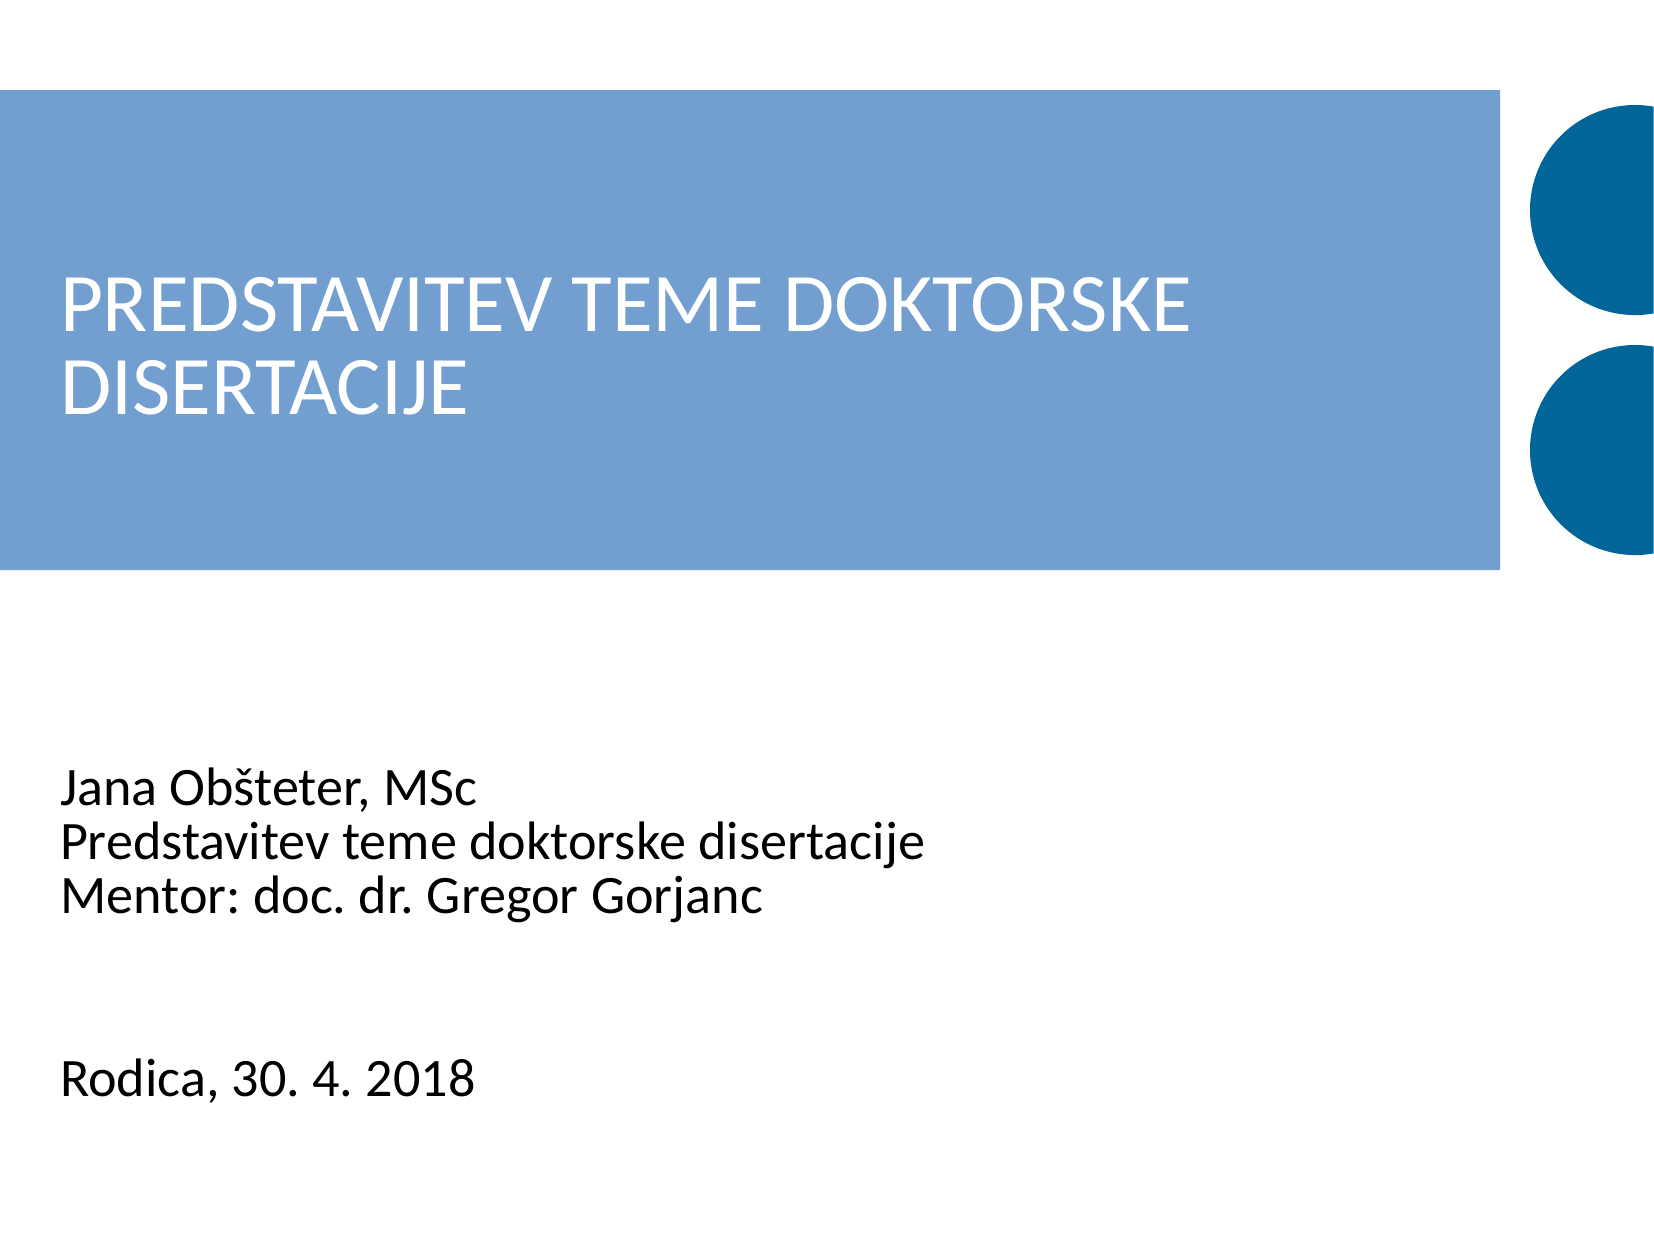

# PREDSTAVITEV TEME DOKTORSKE DISERTACIJE
Jana Obšteter, MSc
Predstavitev teme doktorske disertacije
Mentor: doc. dr. Gregor Gorjanc
Rodica, 30. 4. 2018 2018